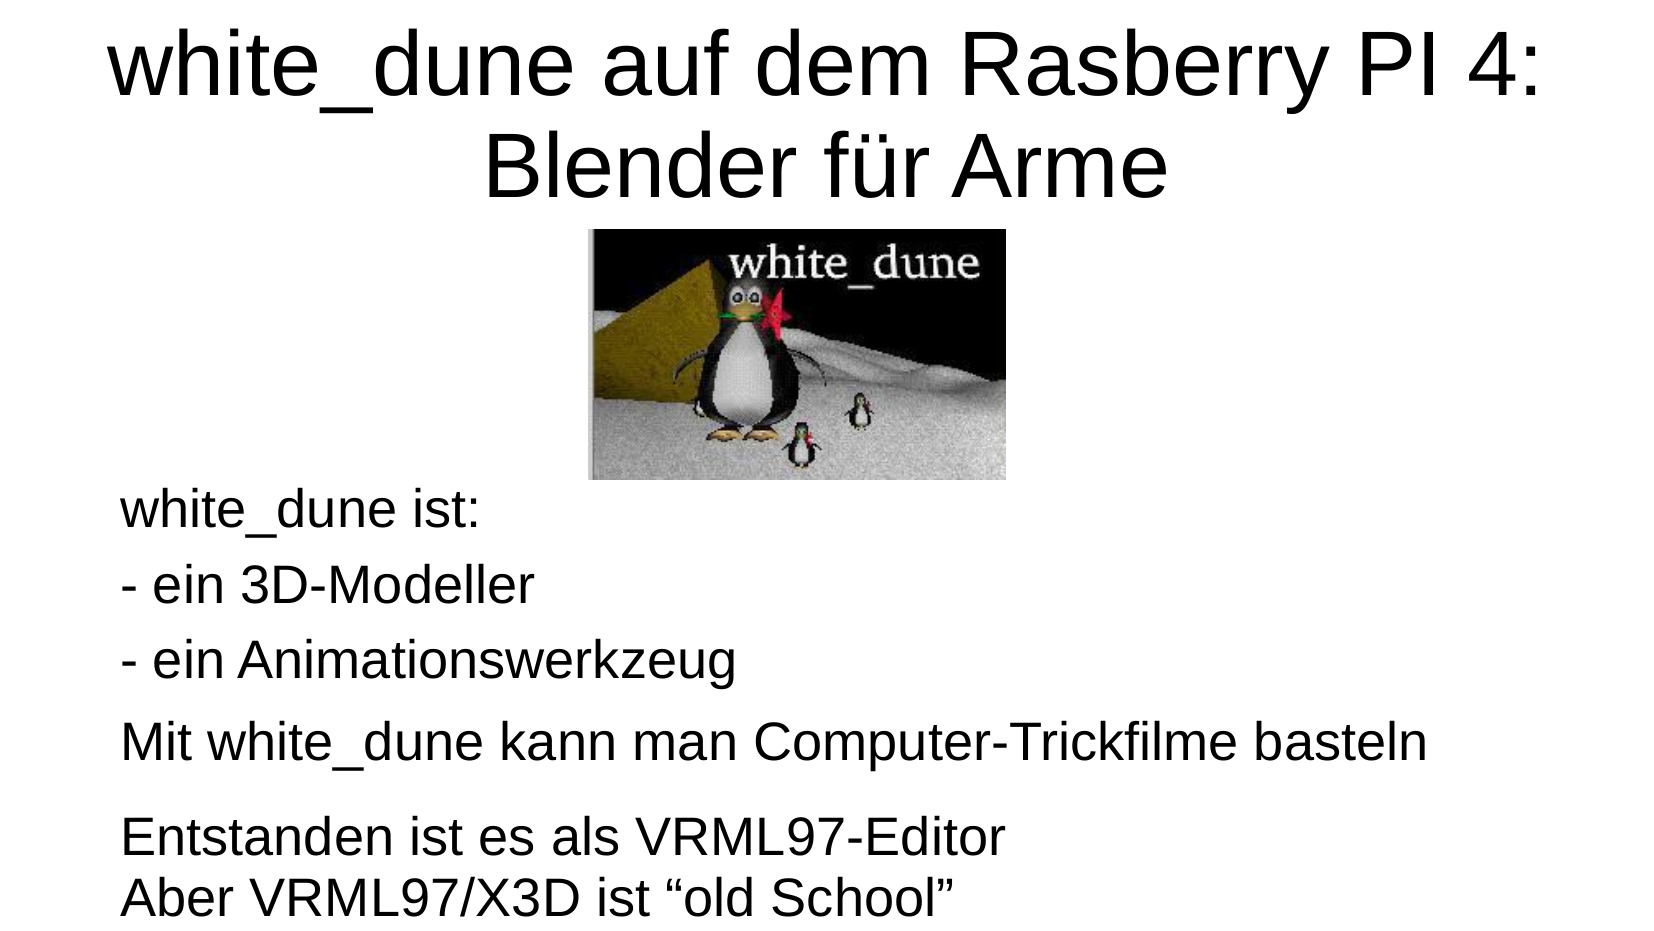

# white_dune auf dem Rasberry PI 4: Blender für Arme
white_dune ist:
- ein 3D-Modeller
- ein Animationswerkzeug
Mit white_dune kann man Computer-Trickfilme basteln
Entstanden ist es als VRML97-Editor
Aber VRML97/X3D ist “old School”